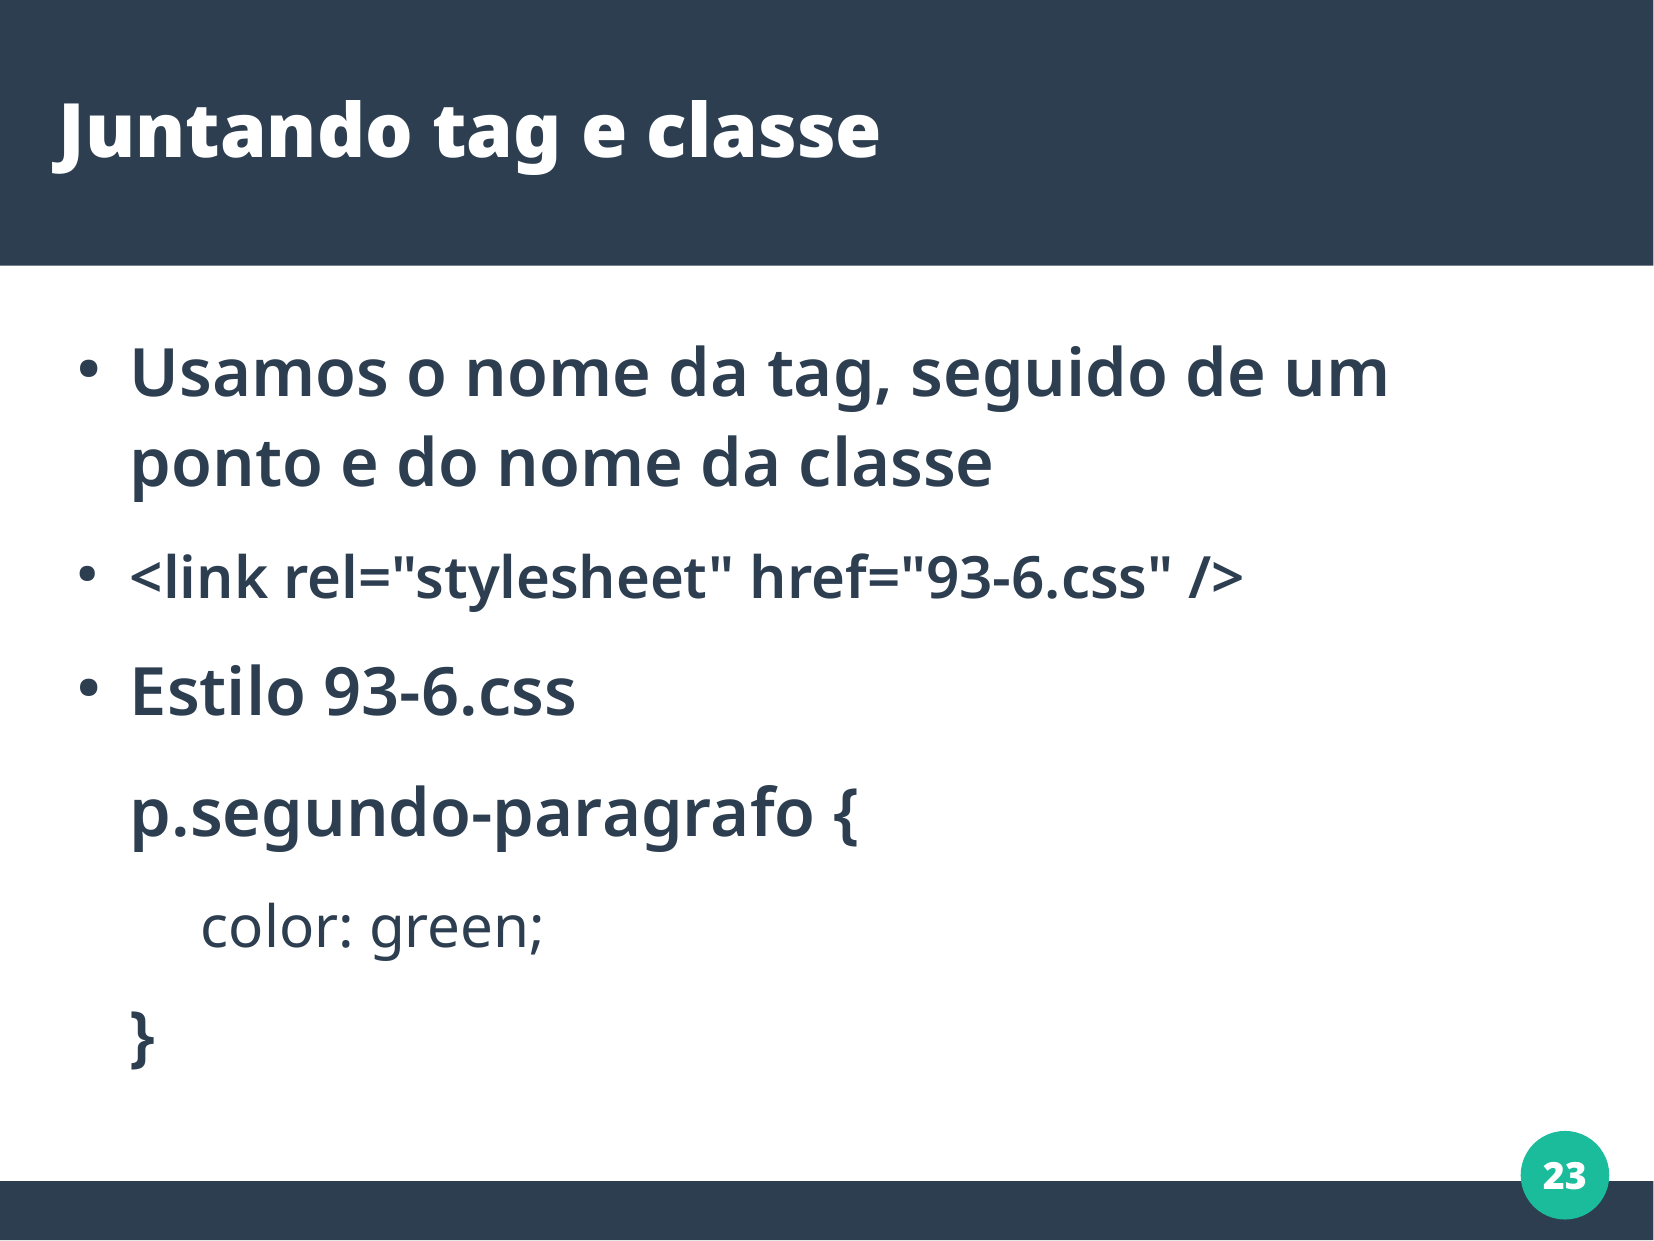

# Juntando tag e classe
Usamos o nome da tag, seguido de um ponto e do nome da classe
<link rel="stylesheet" href="93-6.css" />
Estilo 93-6.css
p.segundo-paragrafo {
color: green;
}
23